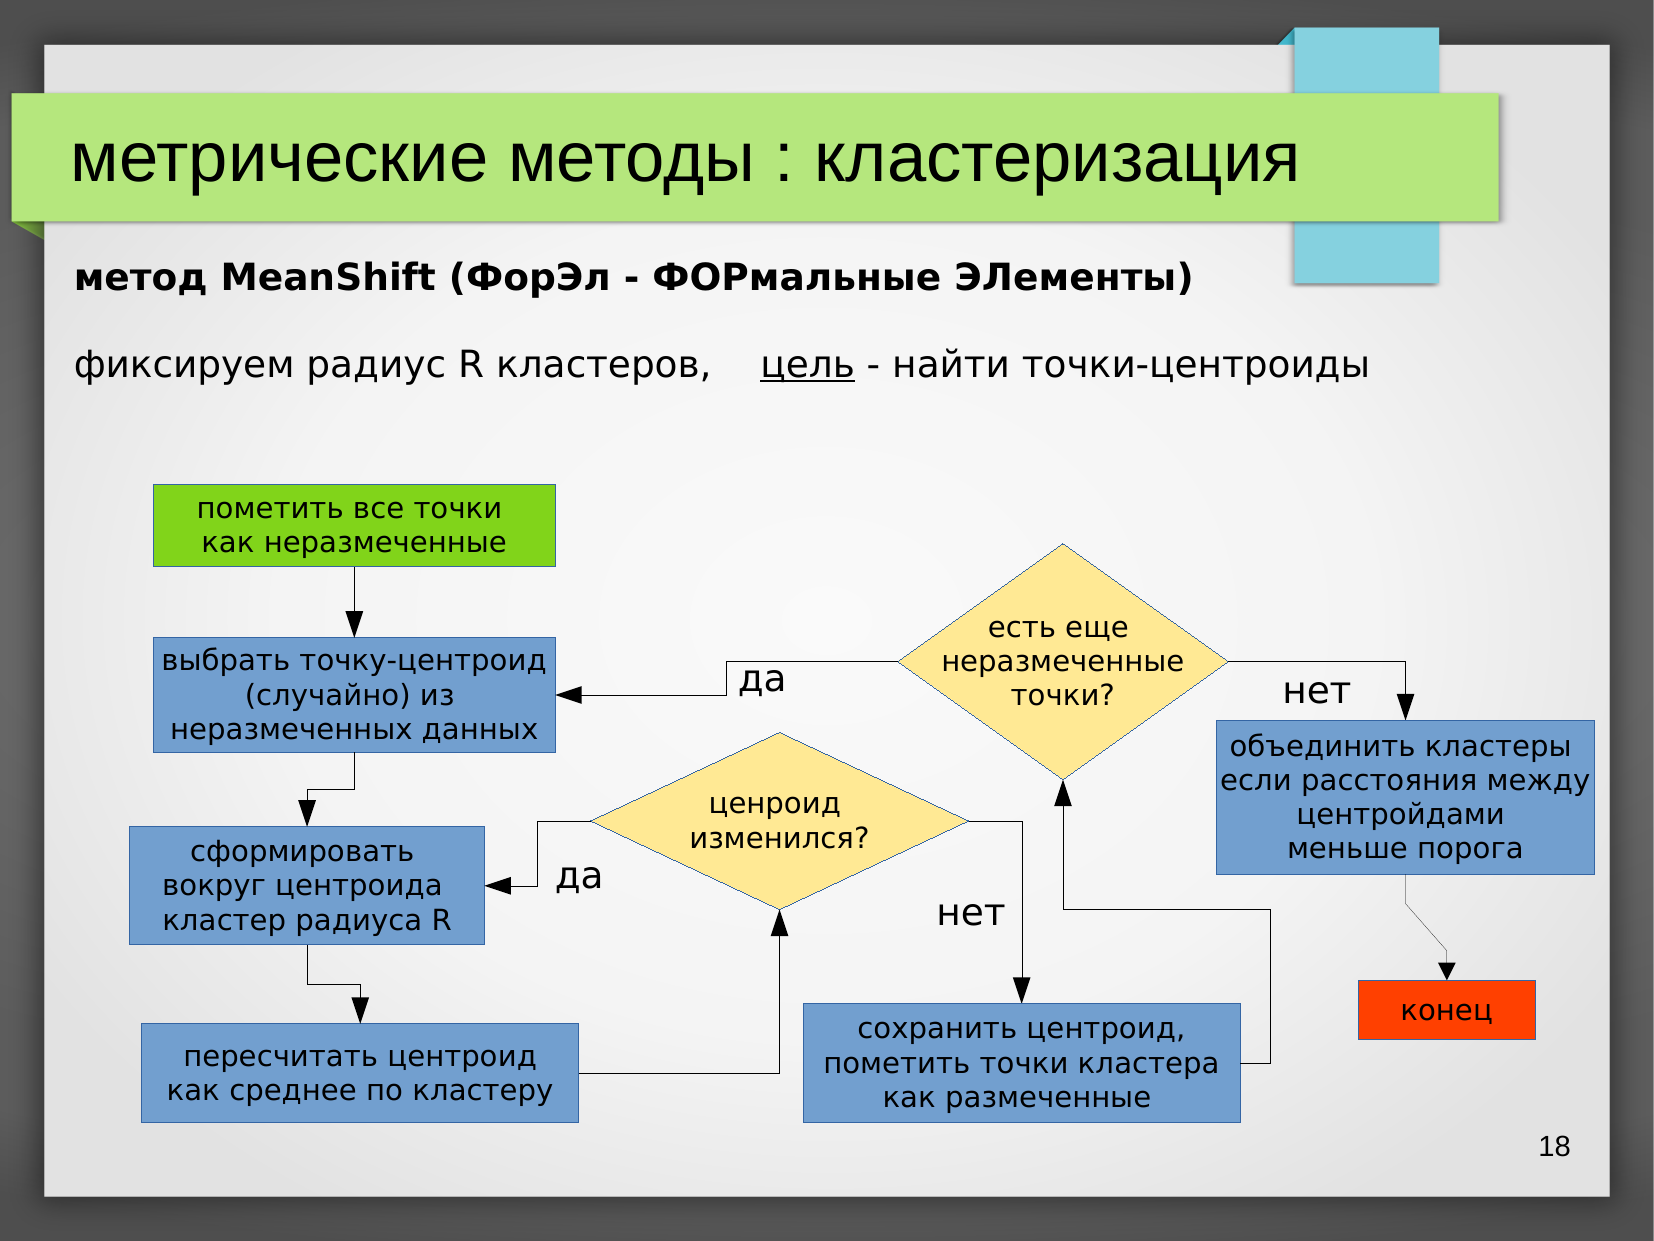

# метрические методы : кластеризация
метод MeanShift (ФорЭл - ФОРмальные ЭЛементы)
фиксируем радиус R кластеров, цель - найти точки-центроиды
пометить все точки
как неразмеченные
есть еще
неразмеченные
точки?
выбрать точку-центроид
(случайно) из
неразмеченных данных
объединить кластеры
если расстояния между
центройдами
меньше порога
ценроид
изменился?
сформировать
вокруг центроида
кластер радиуса R
конец
сохранить центроид,
пометить точки кластера
как размеченные
пересчитать центроид
как среднее по кластеру
18